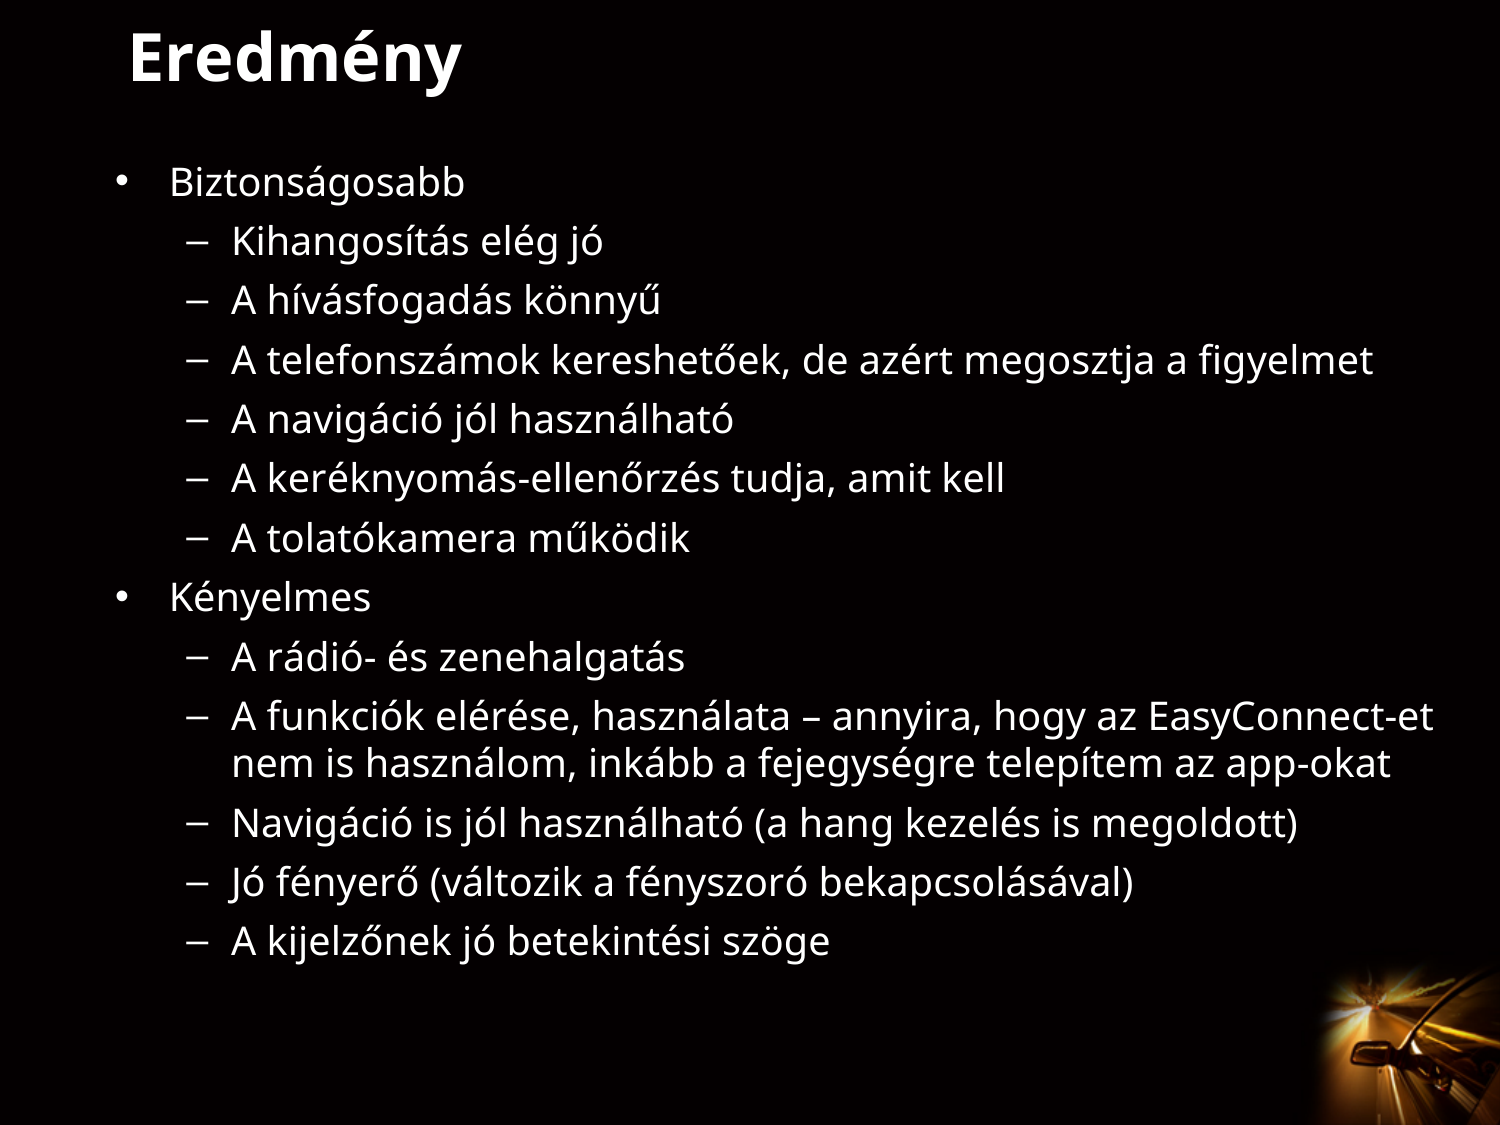

# Eredmény
Biztonságosabb
Kihangosítás elég jó
A hívásfogadás könnyű
A telefonszámok kereshetőek, de azért megosztja a figyelmet
A navigáció jól használható
A keréknyomás-ellenőrzés tudja, amit kell
A tolatókamera működik
Kényelmes
A rádió- és zenehalgatás
A funkciók elérése, használata – annyira, hogy az EasyConnect-et nem is használom, inkább a fejegységre telepítem az app-okat
Navigáció is jól használható (a hang kezelés is megoldott)
Jó fényerő (változik a fényszoró bekapcsolásával)
A kijelzőnek jó betekintési szöge